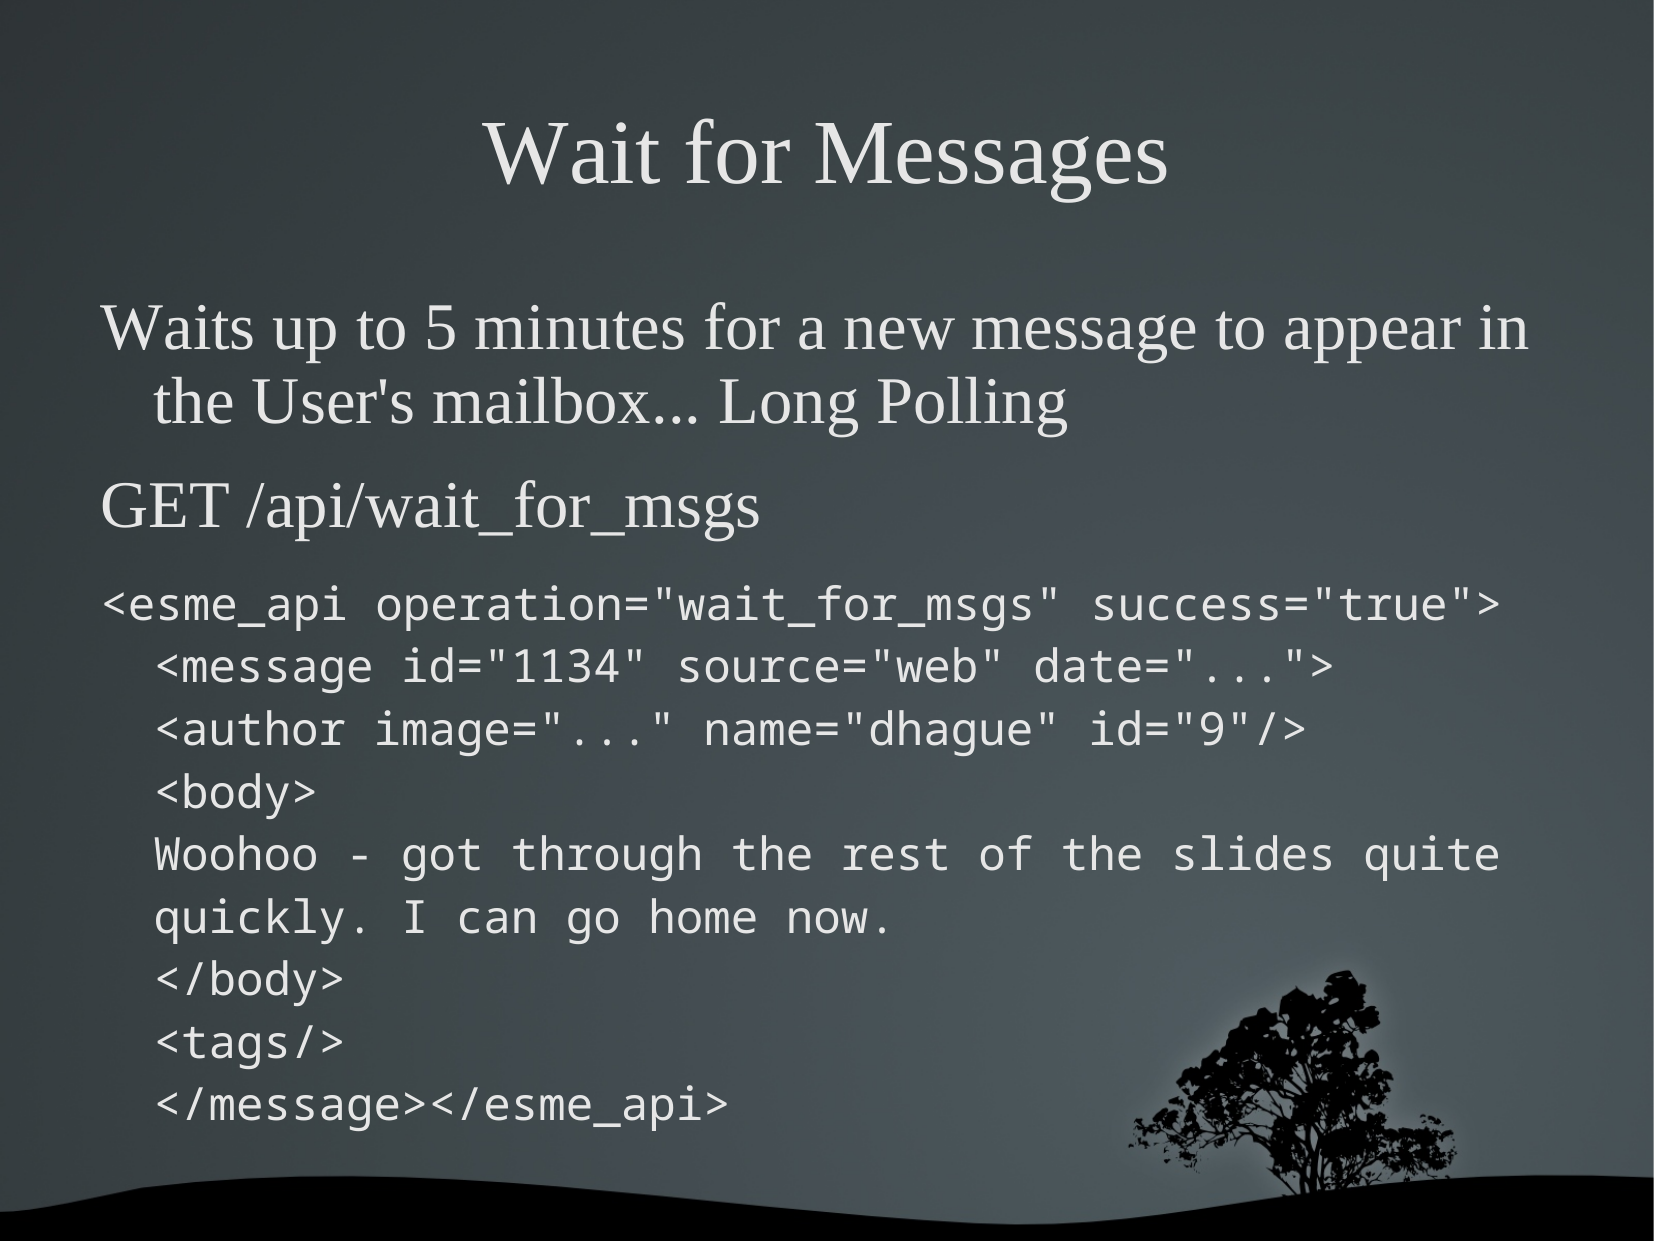

# Wait for Messages
Waits up to 5 minutes for a new message to appear in the User's mailbox... Long Polling
GET /api/wait_for_msgs
<esme_api operation="wait_for_msgs" success="true">
<message id="1134" source="web" date="...">
<author image="..." name="dhague" id="9"/>
<body>
Woohoo - got through the rest of the slides quite quickly. I can go home now.
</body>
<tags/>
</message></esme_api>